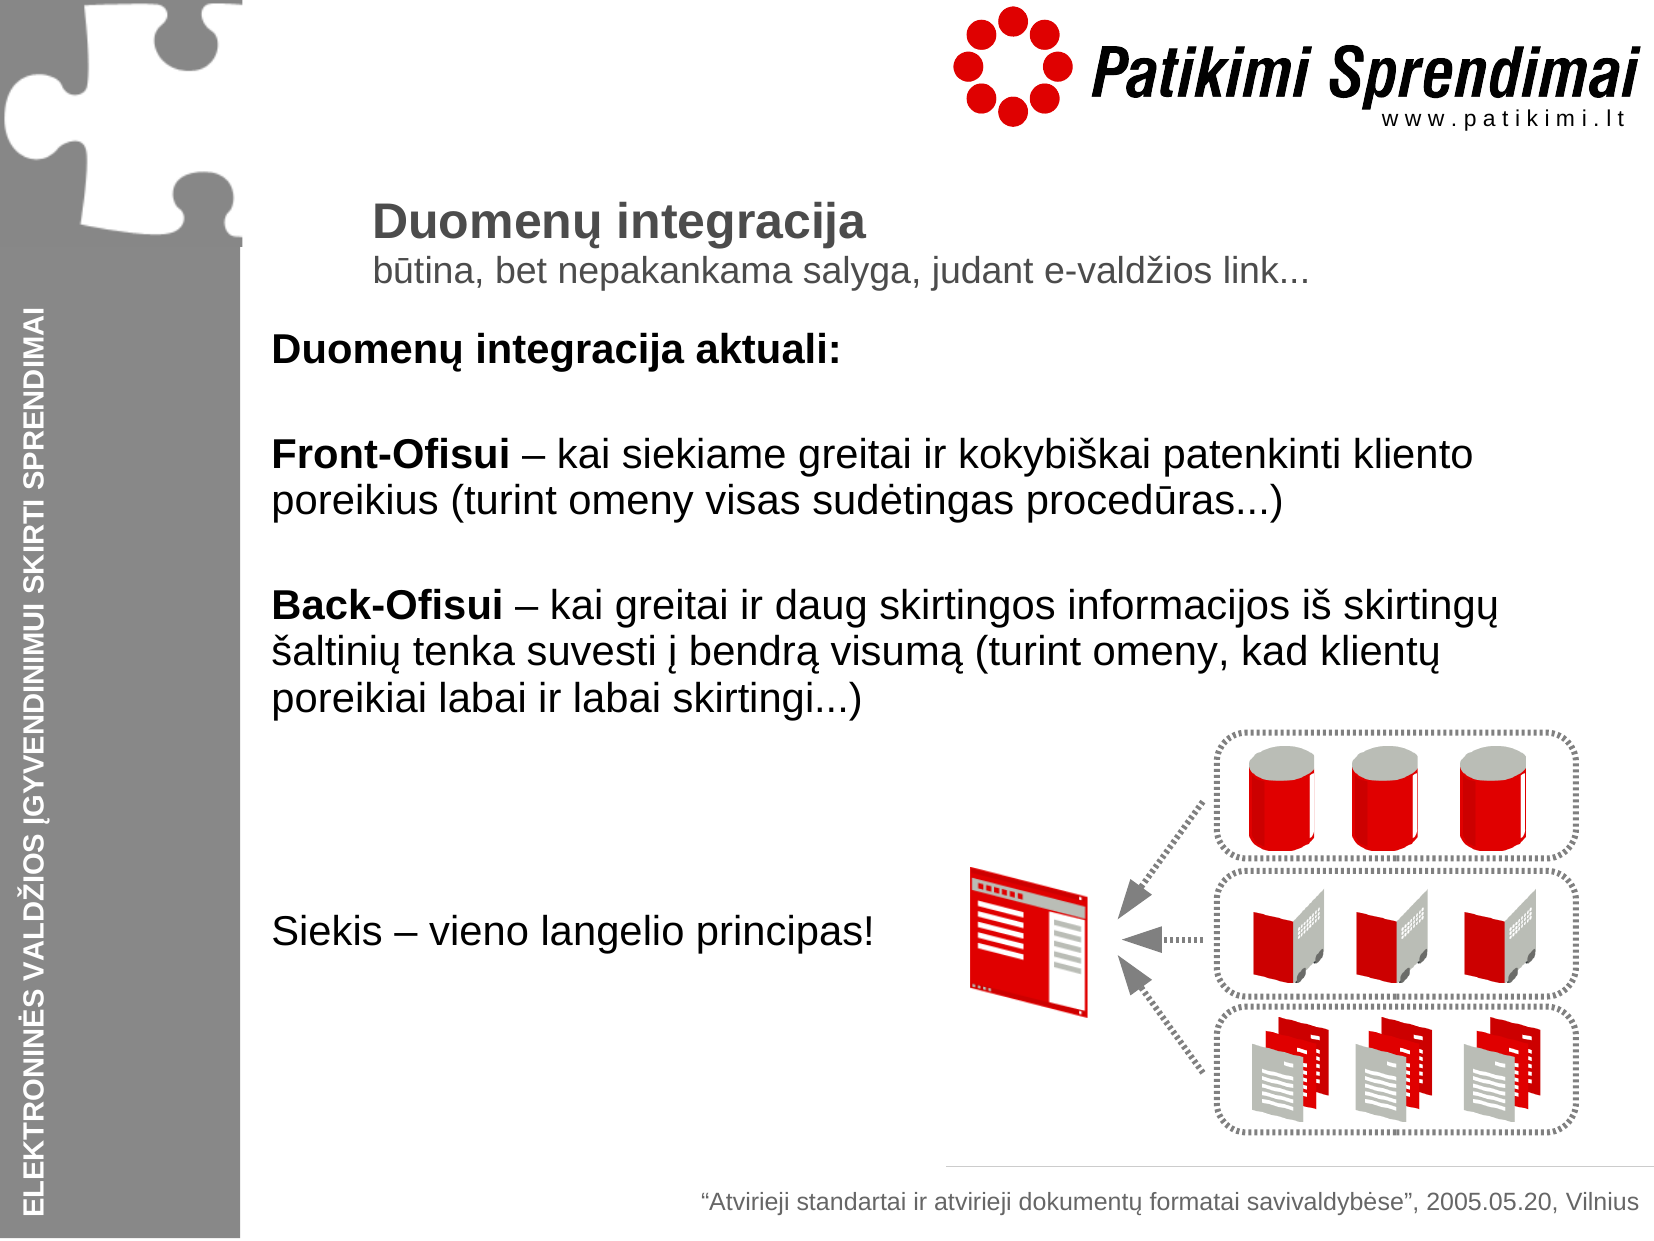

Duomenų integracija
būtina, bet nepakankama salyga, judant e-valdžios link...
Duomenų integracija aktuali:
Front-Ofisui – kai siekiame greitai ir kokybiškai patenkinti kliento poreikius (turint omeny visas sudėtingas procedūras...)
Back-Ofisui – kai greitai ir daug skirtingos informacijos iš skirtingų šaltinių tenka suvesti į bendrą visumą (turint omeny, kad klientų poreikiai labai ir labai skirtingi...)
Siekis – vieno langelio principas!